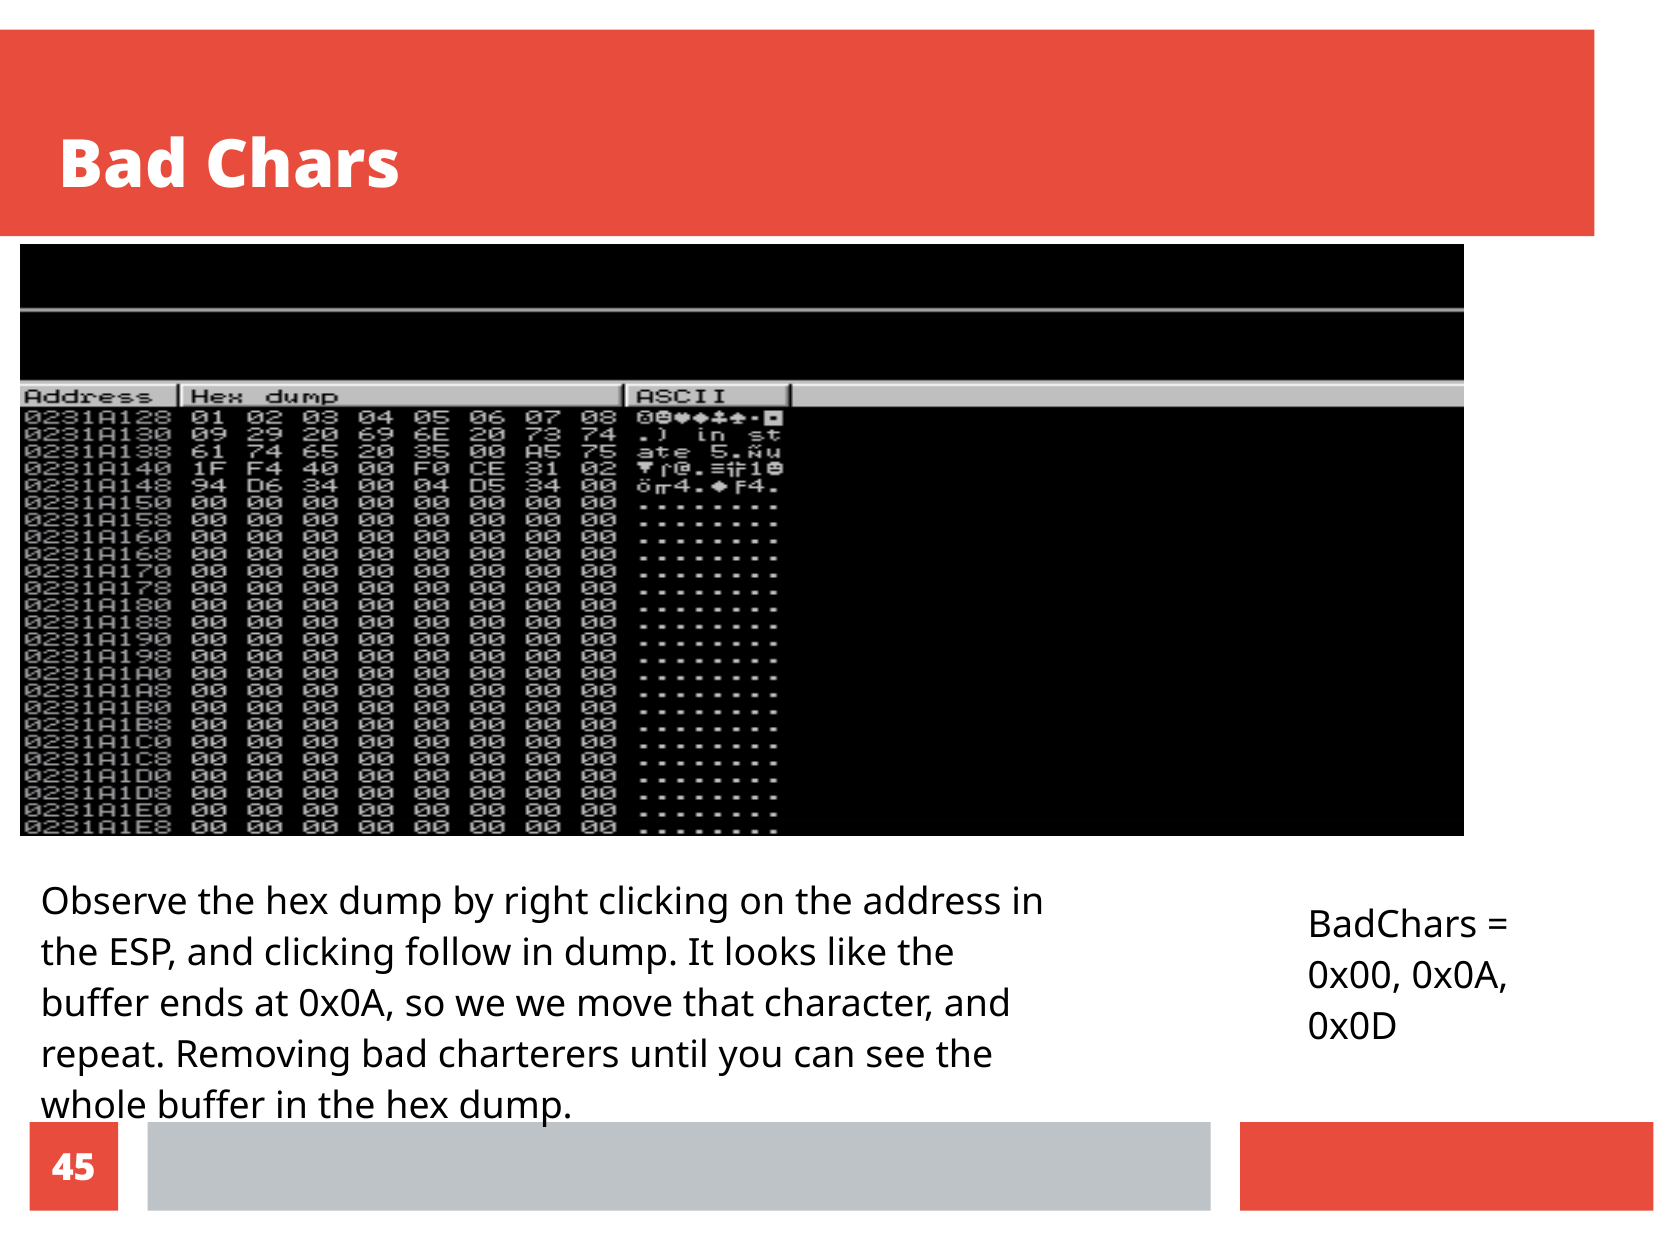

# Bad Chars
Observe the hex dump by right clicking on the address in the ESP, and clicking follow in dump. It looks like the buffer ends at 0x0A, so we we move that character, and repeat. Removing bad charterers until you can see the whole buffer in the hex dump.
BadChars = 0x00, 0x0A, 0x0D
45